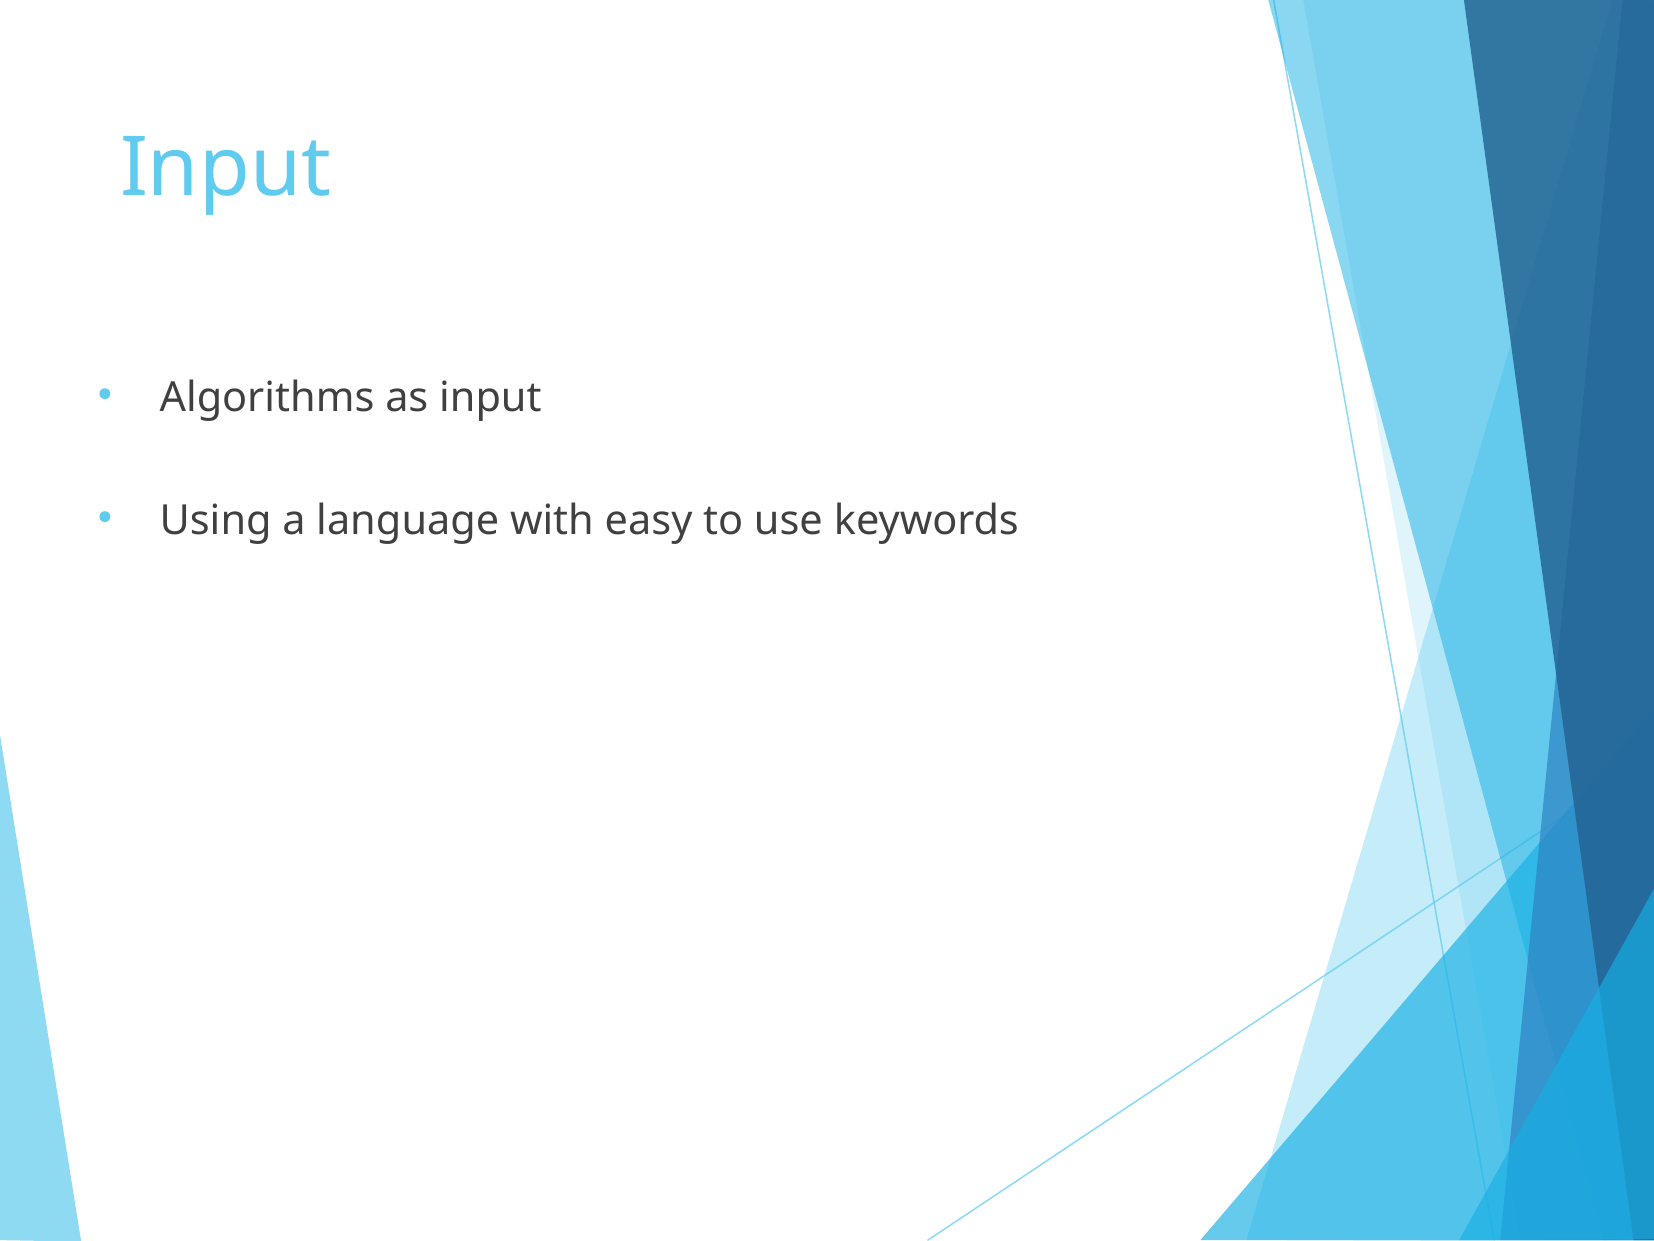

Input
# Algorithms as input
Using a language with easy to use keywords